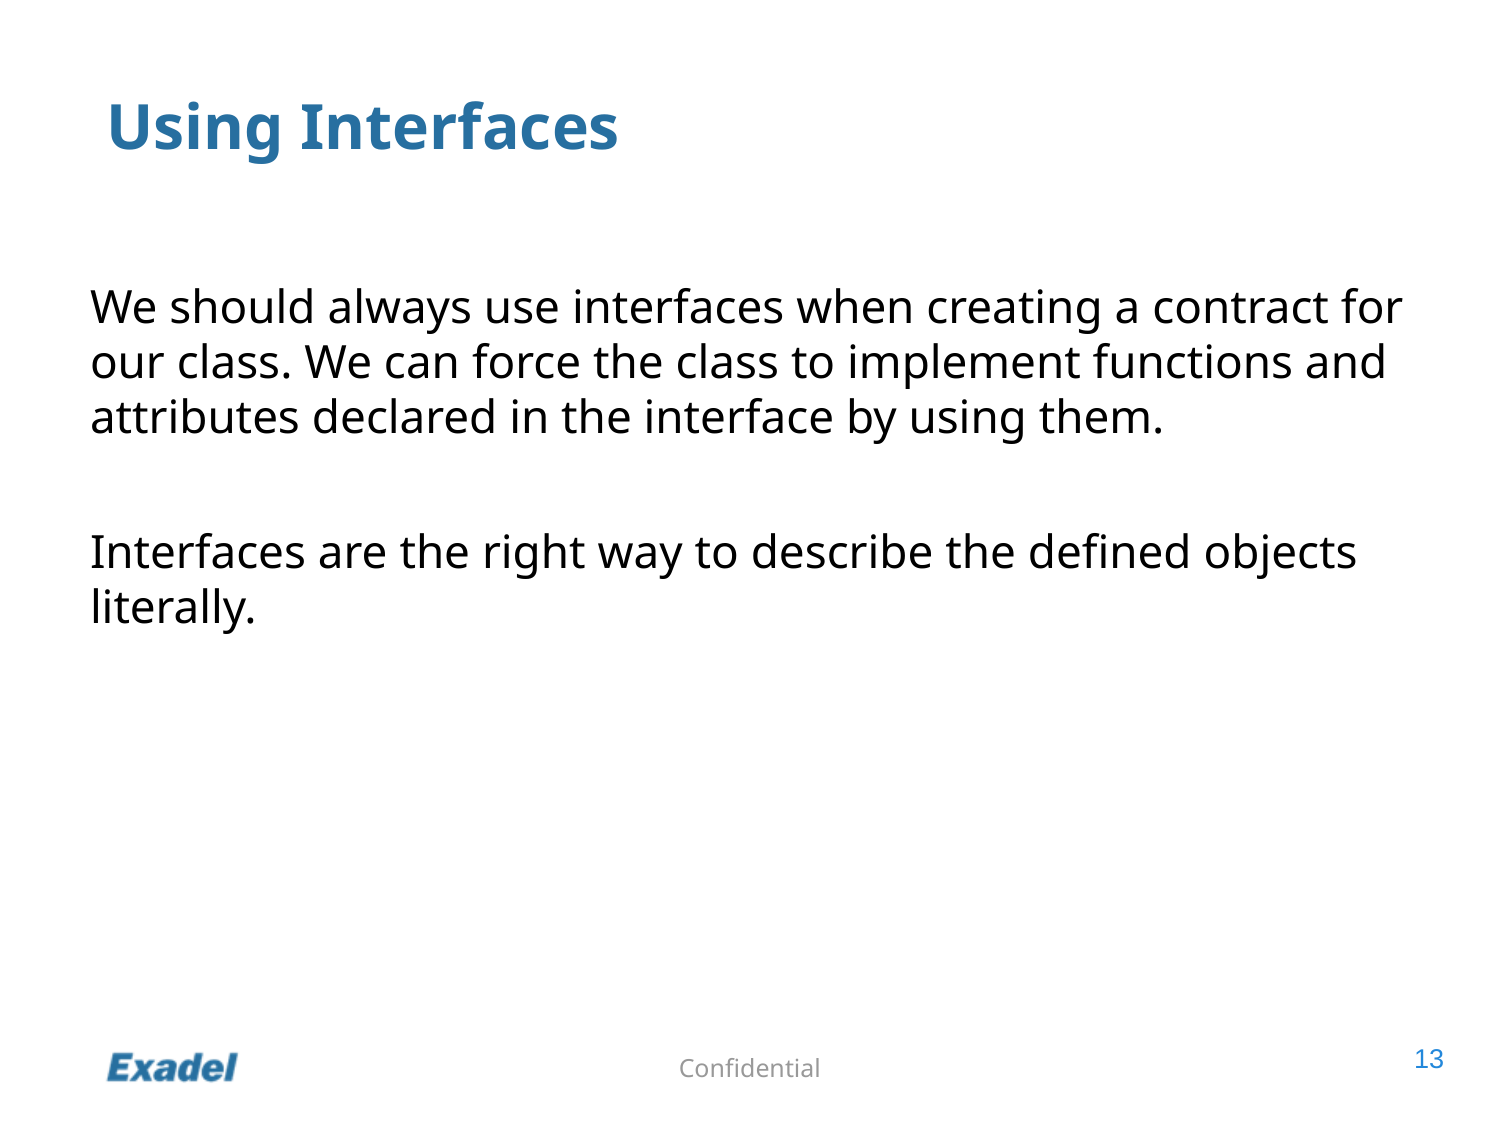

# Using Interfaces
We should always use interfaces when creating a contract for our class. We can force the class to implement functions and attributes declared in the interface by using them.
Interfaces are the right way to describe the defined objects literally.